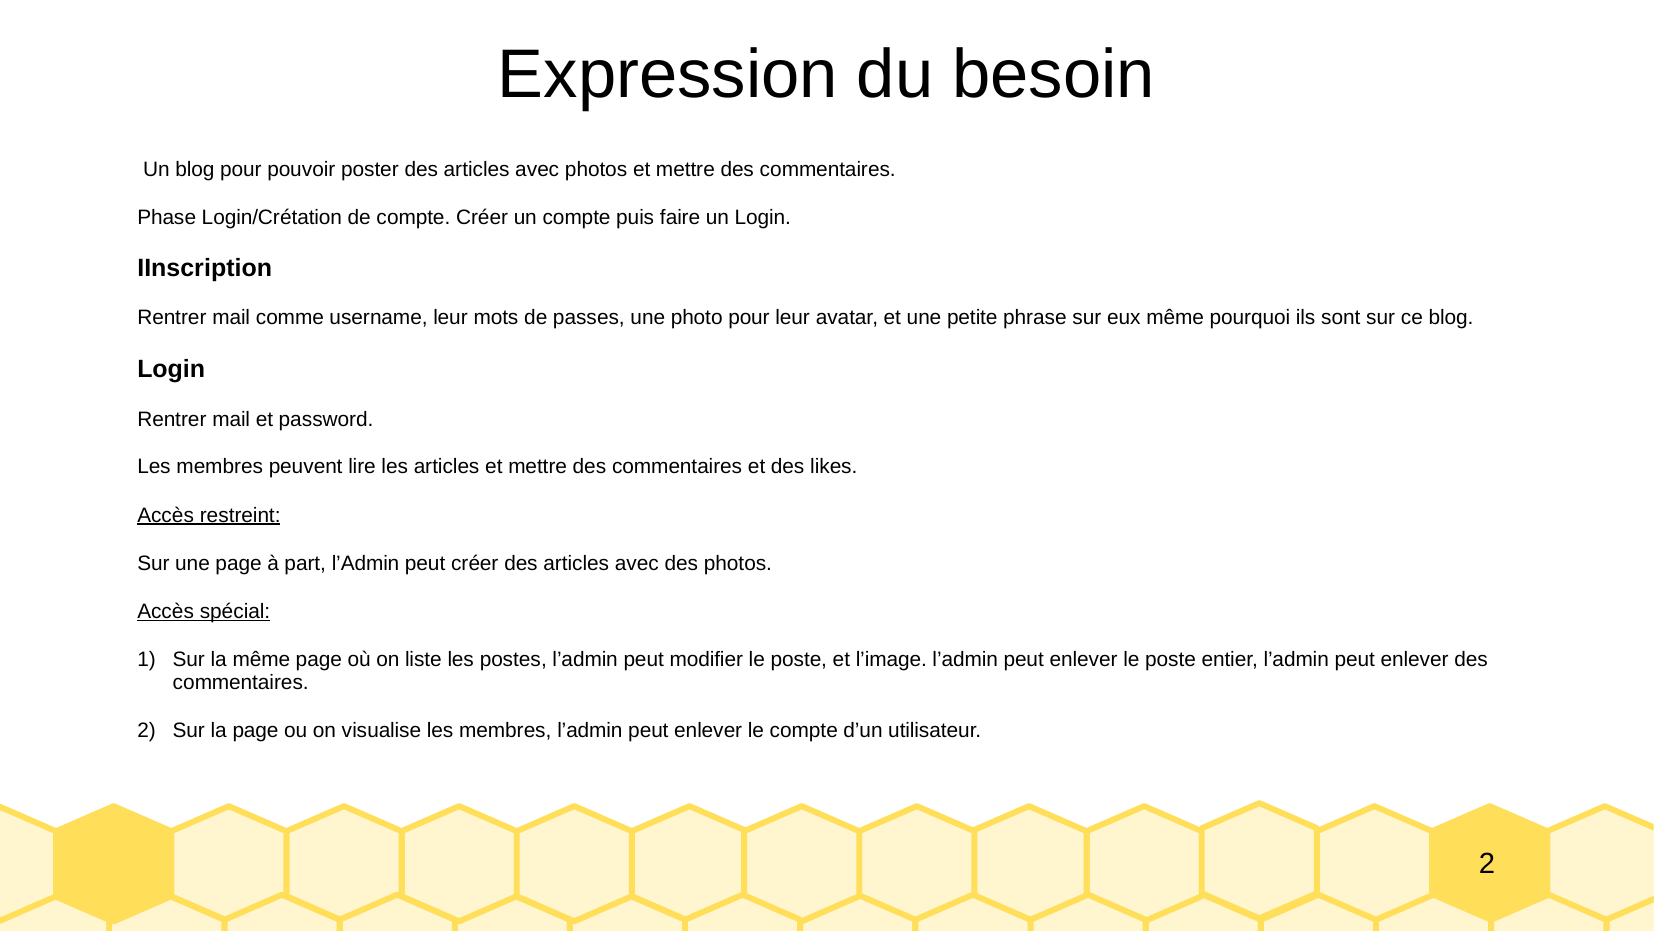

# Expression du besoin
 Un blog pour pouvoir poster des articles avec photos et mettre des commentaires.
Phase Login/Crétation de compte. Créer un compte puis faire un Login.
IInscription
Rentrer mail comme username, leur mots de passes, une photo pour leur avatar, et une petite phrase sur eux même pourquoi ils sont sur ce blog.
Login
Rentrer mail et password.
Les membres peuvent lire les articles et mettre des commentaires et des likes.
Accès restreint:
Sur une page à part, l’Admin peut créer des articles avec des photos.
Accès spécial:
Sur la même page où on liste les postes, l’admin peut modifier le poste, et l’image. l’admin peut enlever le poste entier, l’admin peut enlever des commentaires.
Sur la page ou on visualise les membres, l’admin peut enlever le compte d’un utilisateur.